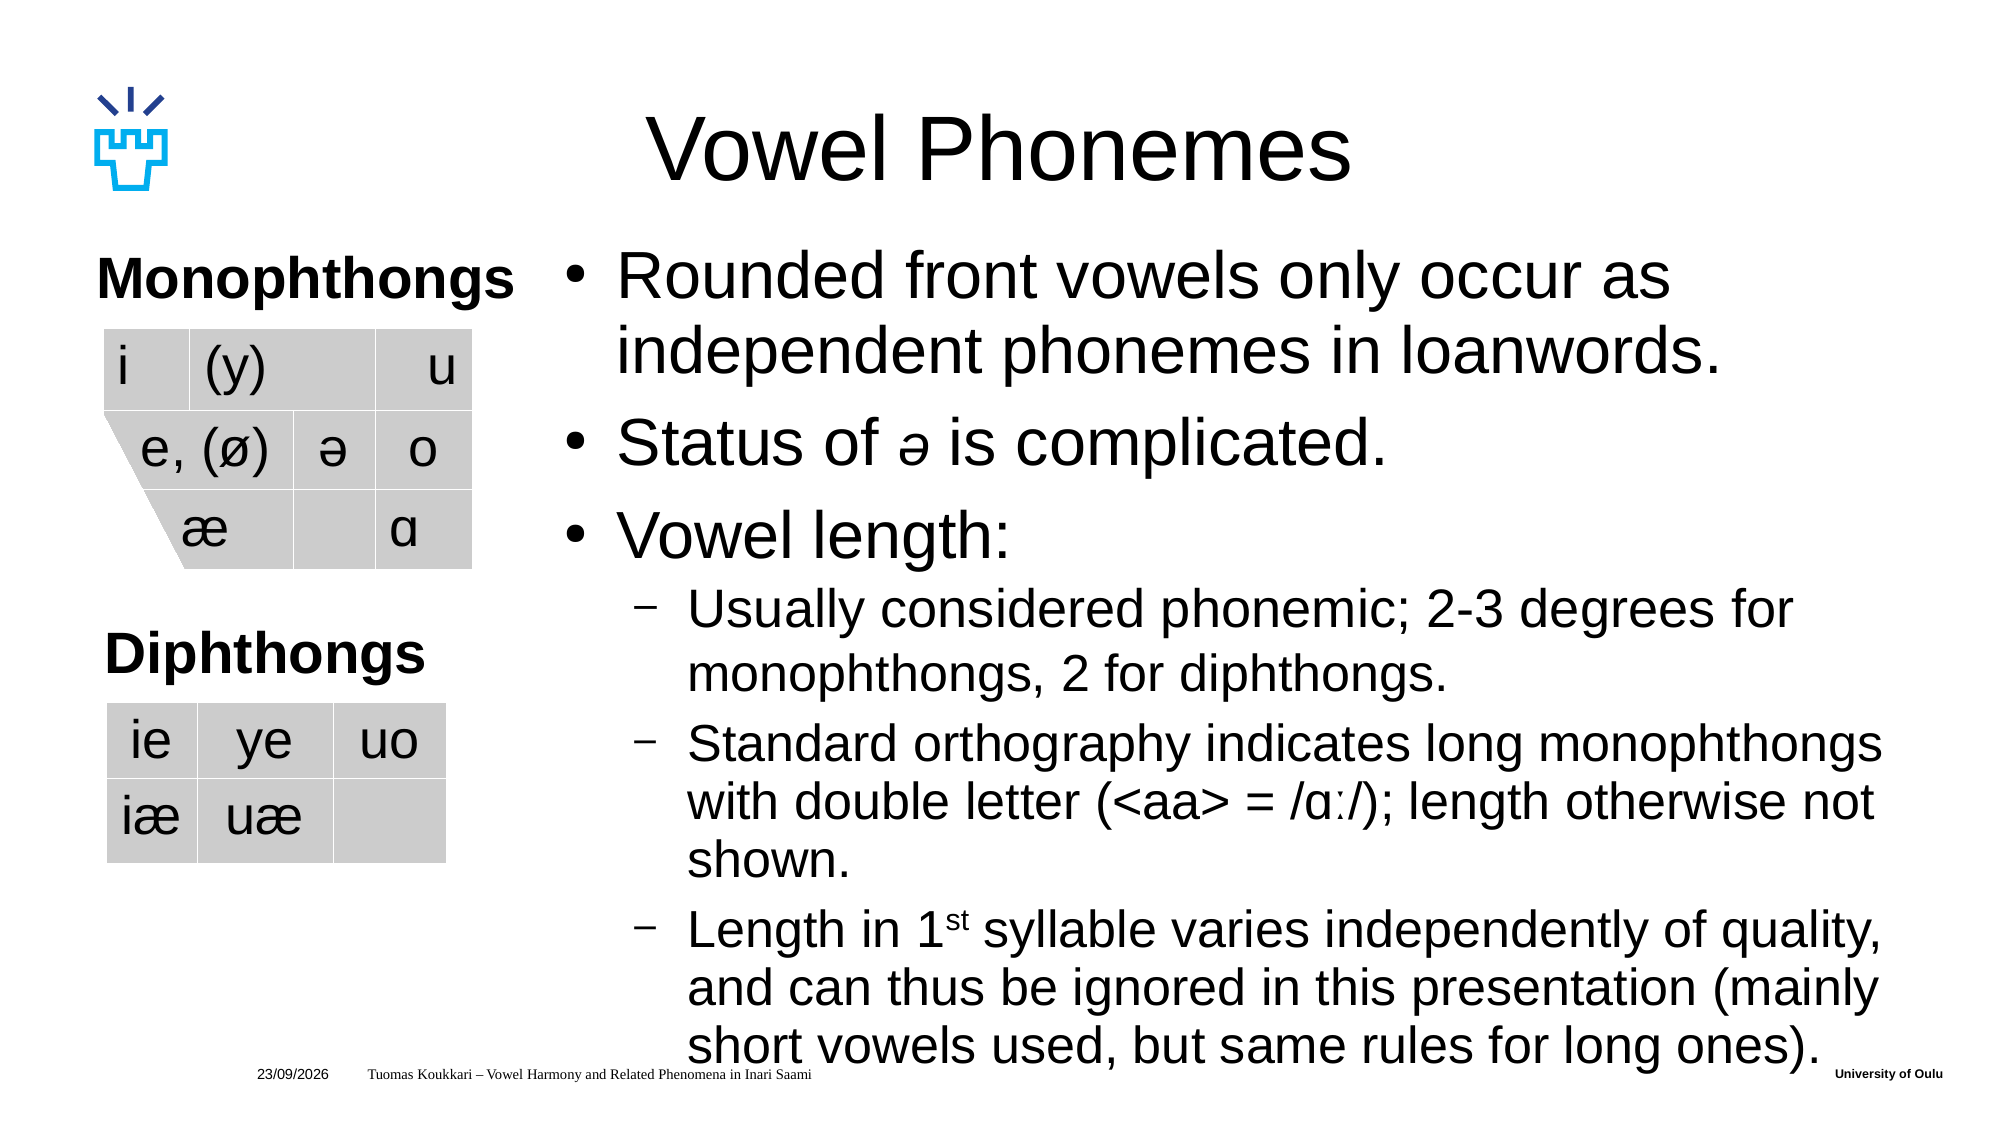

# Vowel Phonemes
Monophthongs
Rounded front vowels only occur as independent phonemes in loanwords.
Status of ə is complicated.
Vowel length:
Usually considered phonemic; 2-3 degrees for monophthongs, 2 for diphthongs.
Standard orthography indicates long monophthongs with double letter (<aa> = /ɑː/); length otherwise not shown.
Length in 1st syllable varies independently of quality, and can thus be ignored in this presentation (mainly short vowels used, but same rules for long ones).
| i | (y) | | u |
| --- | --- | --- | --- |
| e, (ø) | | ə | o |
| æ | | | ɑ |
 Diphthongs
| ie | ye | uo |
| --- | --- | --- |
| iæ | uæ | |
https://github.com/tkoukkar/anaraskiela/blob/master/Koukkari_Tuomas-CIFUXIII-oovdanpyehtim.pdf